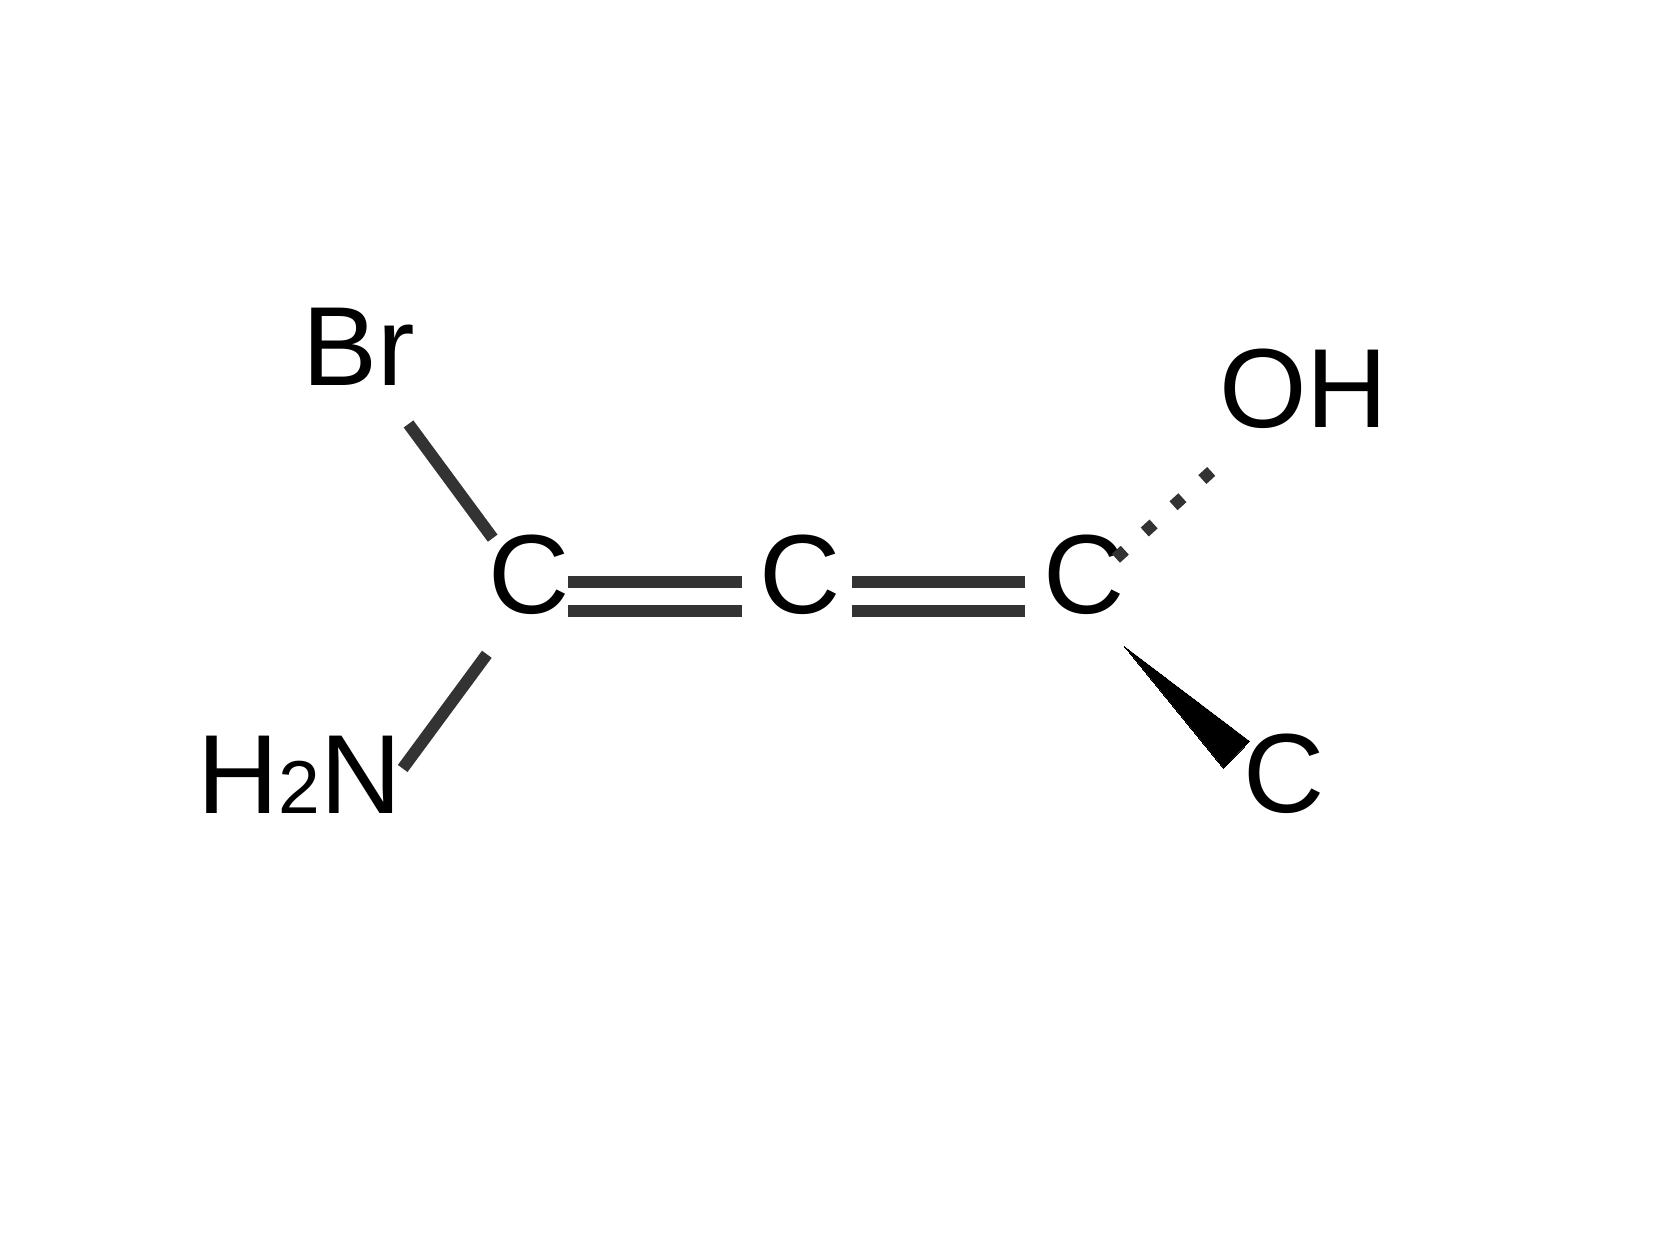

Br
OH
C
C
C
C
H2N